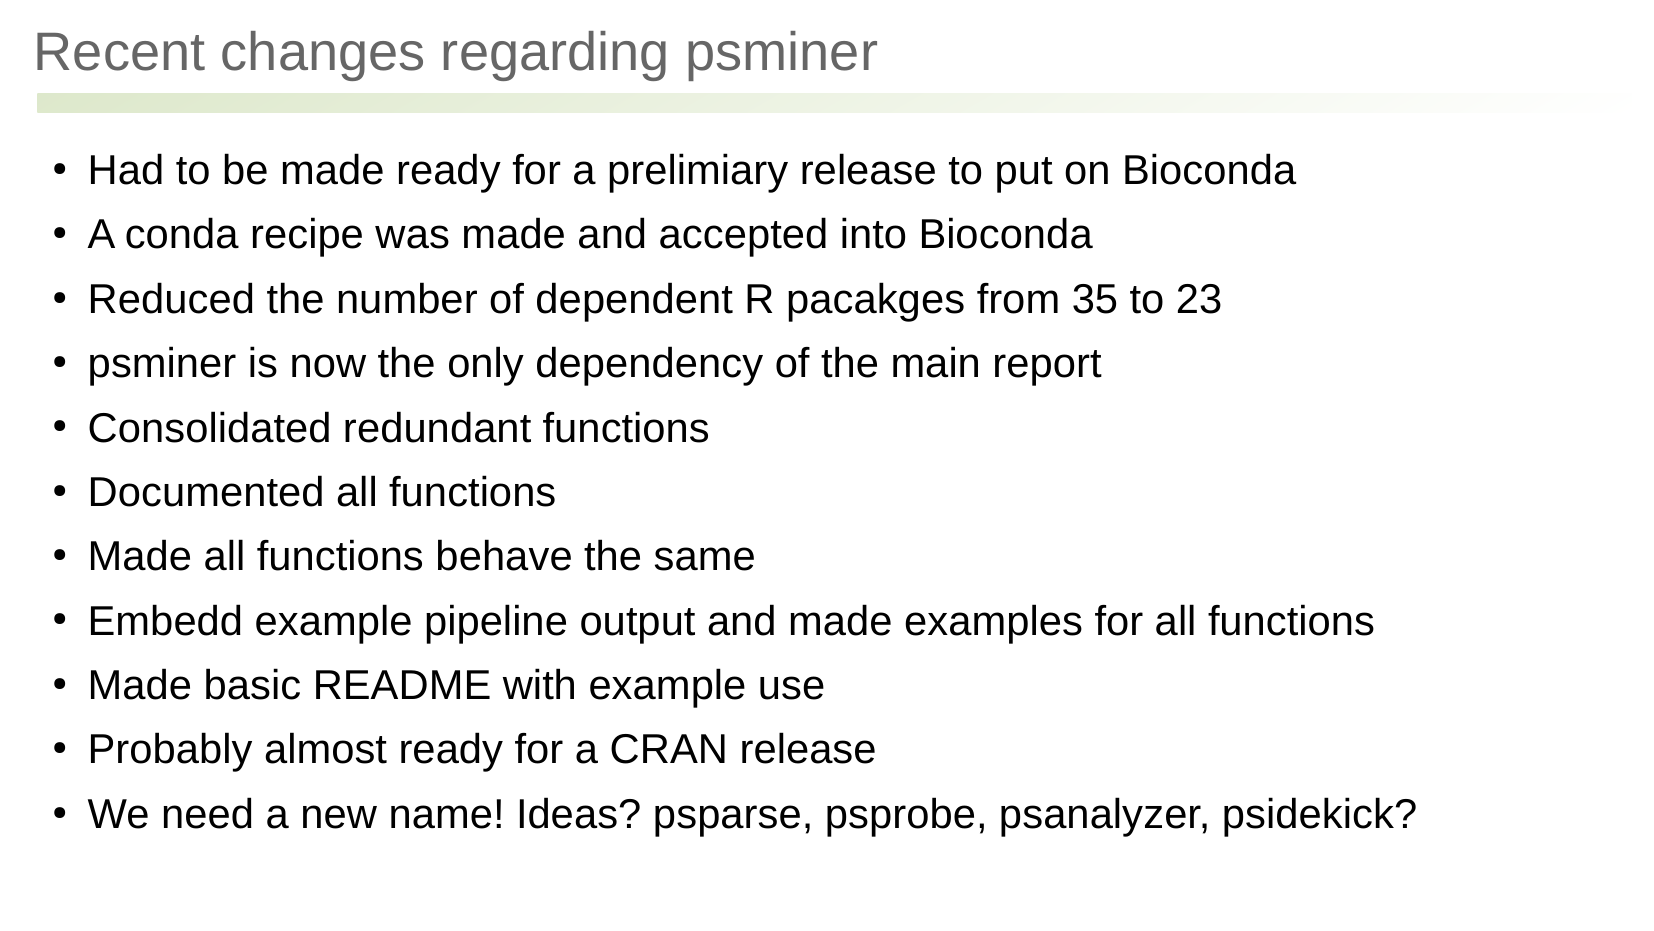

Recent changes regarding psminer
Had to be made ready for a prelimiary release to put on Bioconda
A conda recipe was made and accepted into Bioconda
Reduced the number of dependent R pacakges from 35 to 23
psminer is now the only dependency of the main report
Consolidated redundant functions
Documented all functions
Made all functions behave the same
Embedd example pipeline output and made examples for all functions
Made basic README with example use
Probably almost ready for a CRAN release
We need a new name! Ideas? psparse, psprobe, psanalyzer, psidekick?